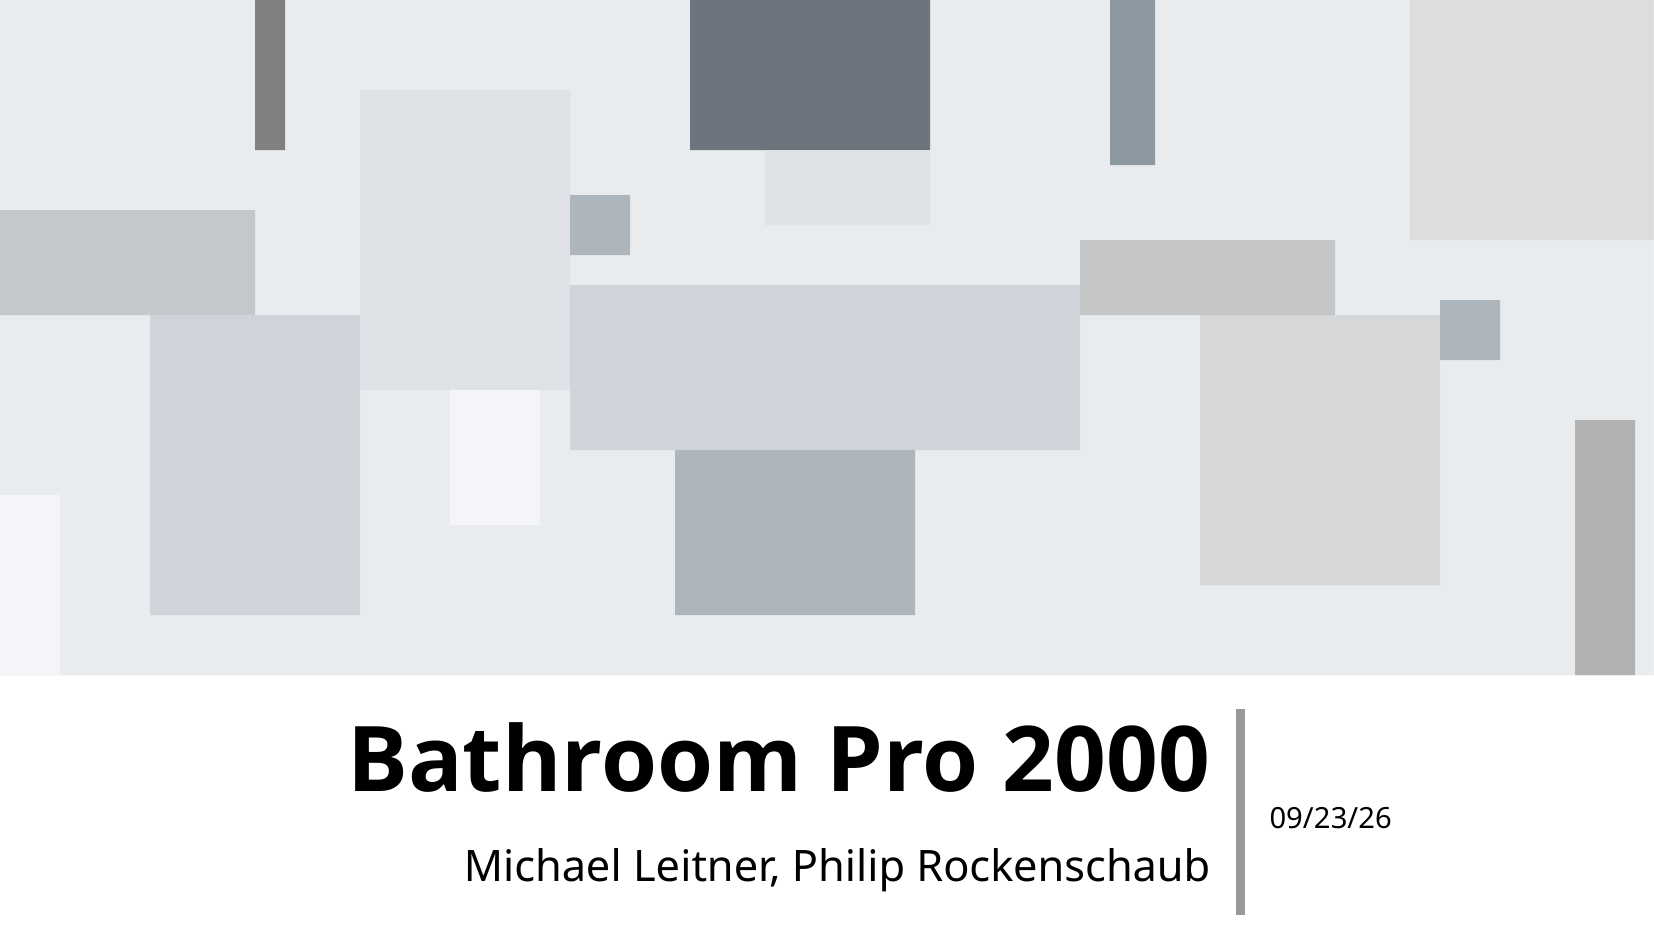

# Bathroom Pro 2000
Michael Leitner, Philip Rockenschaub